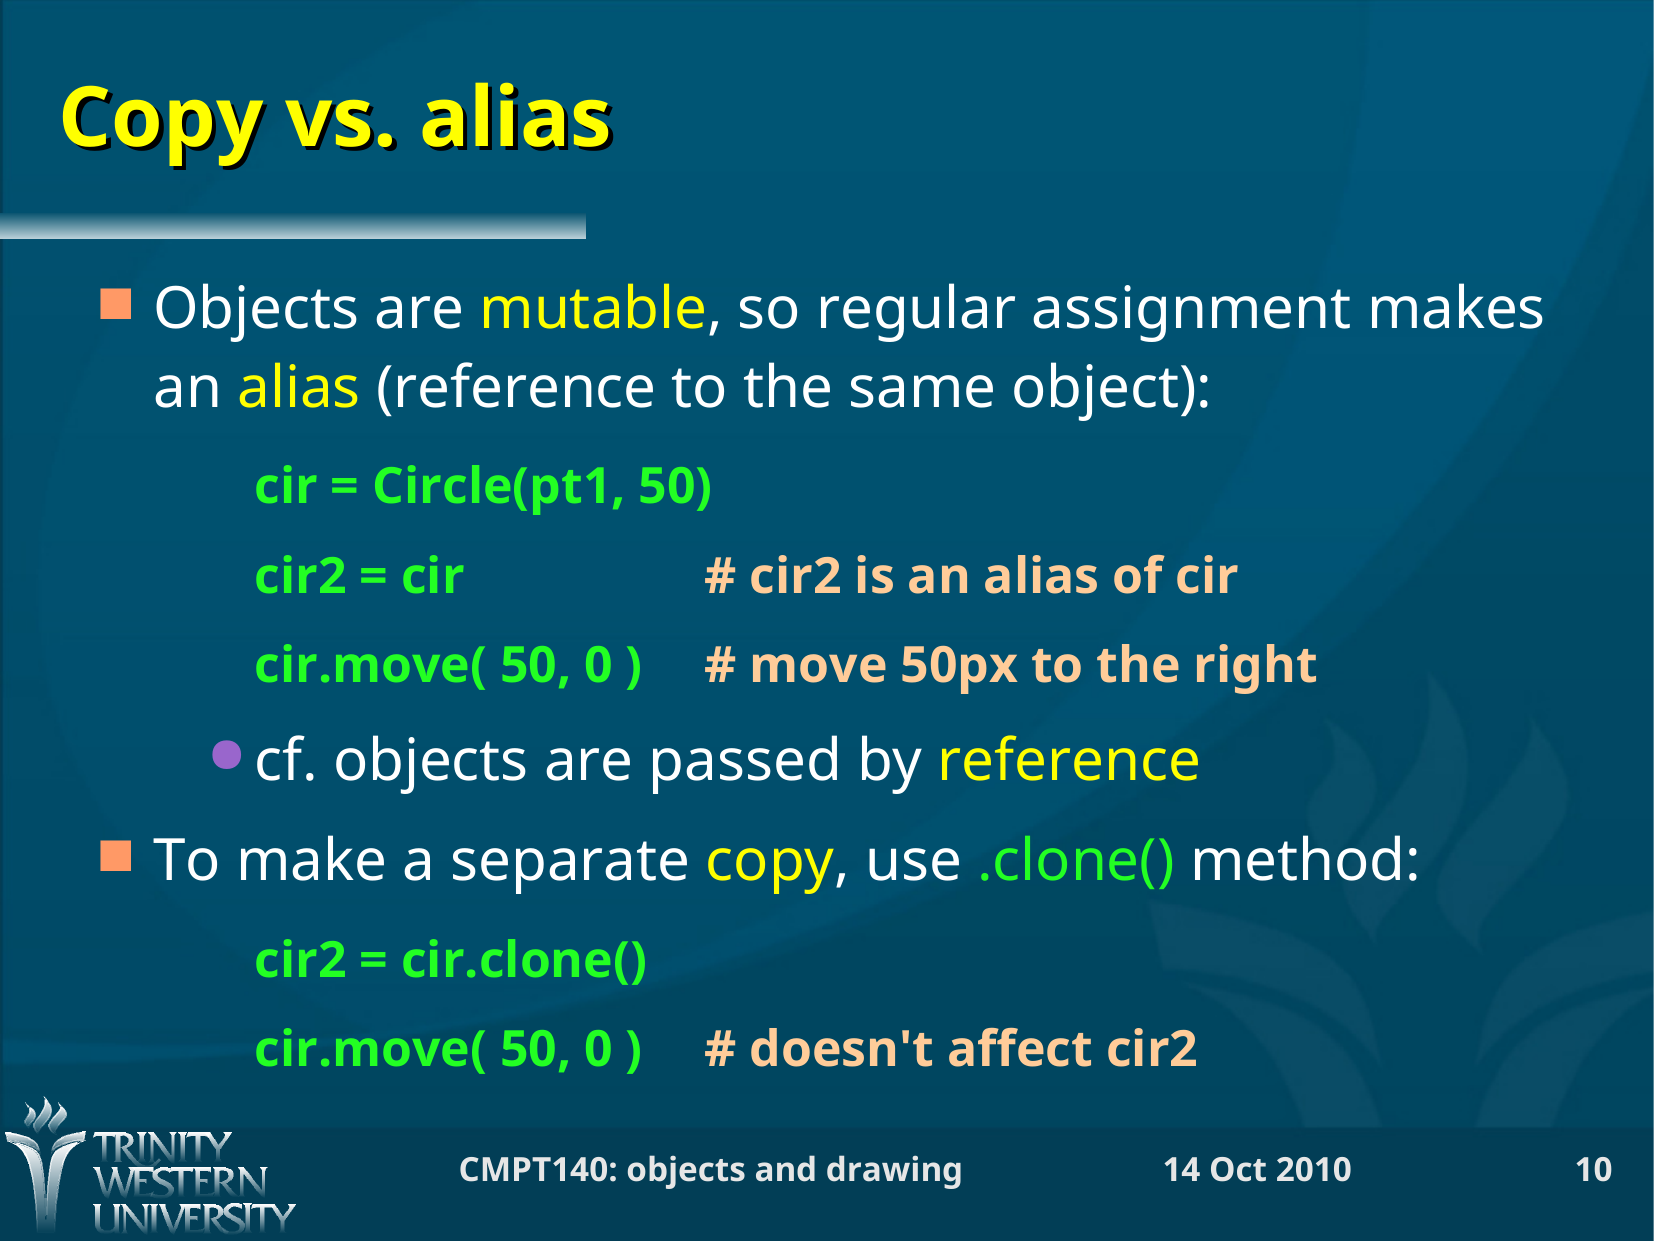

# Copy vs. alias
Objects are mutable, so regular assignment makes an alias (reference to the same object):
cir = Circle(pt1, 50)
cir2 = cir				# cir2 is an alias of cir
cir.move( 50, 0 )	# move 50px to the right
cf. objects are passed by reference
To make a separate copy, use .clone() method:
cir2 = cir.clone()
cir.move( 50, 0 )	# doesn't affect cir2
CMPT140: objects and drawing
14 Oct 2010
10